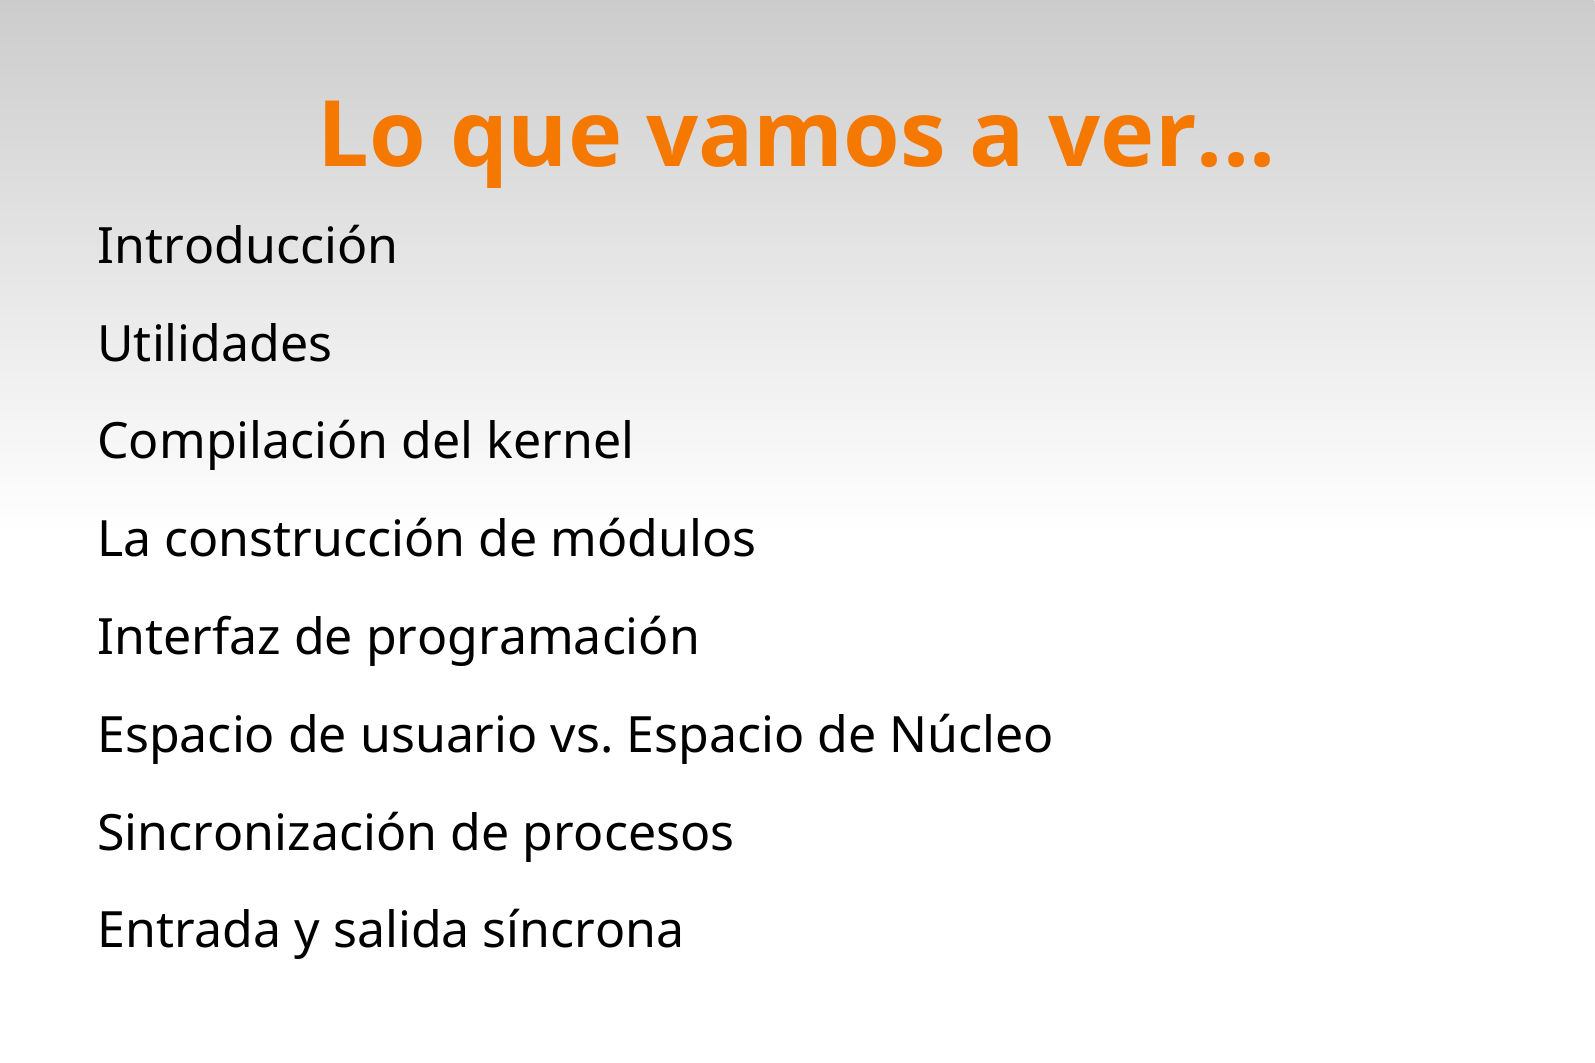

# Lo que vamos a ver...
Introducción
Utilidades
Compilación del kernel
La construcción de módulos
Interfaz de programación
Espacio de usuario vs. Espacio de Núcleo
Sincronización de procesos
Entrada y salida síncrona